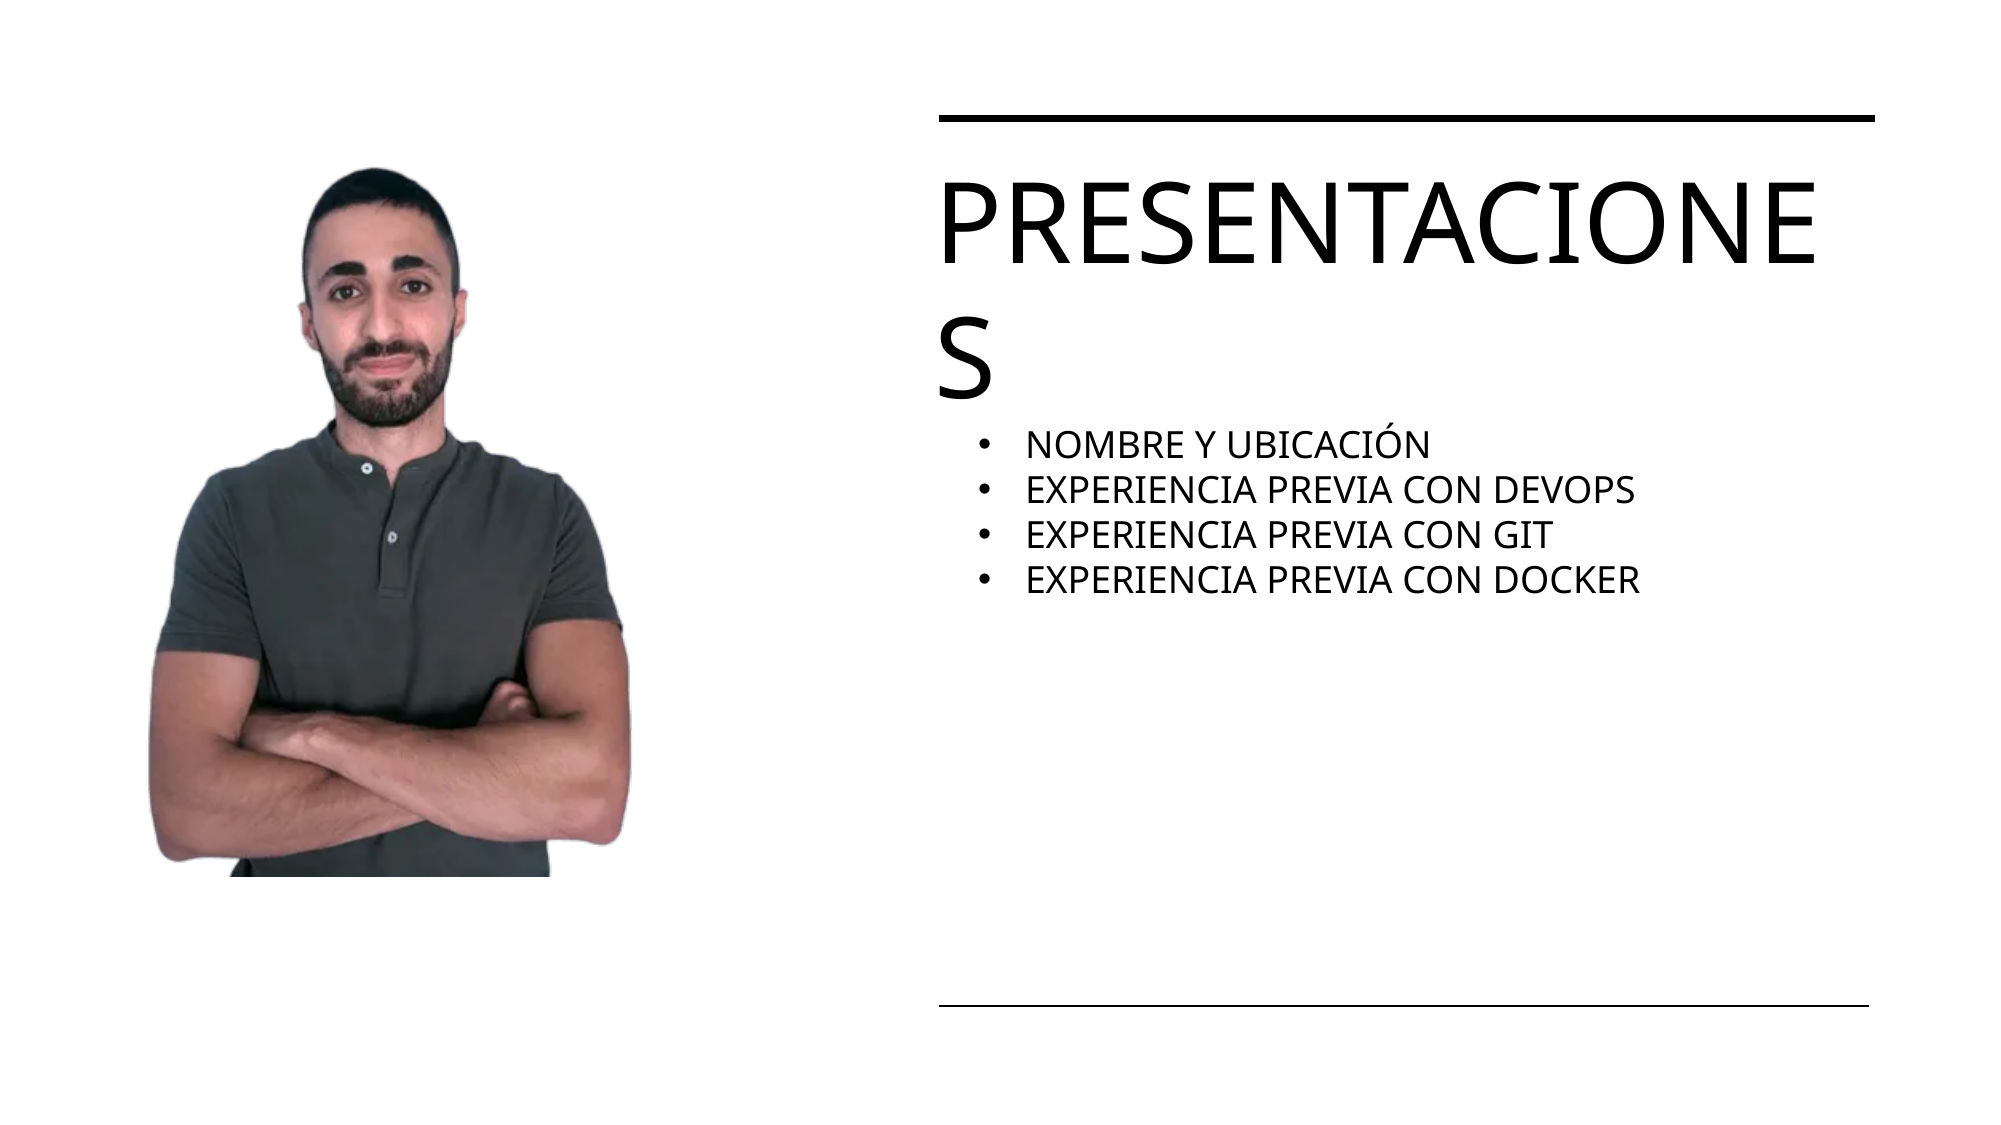

# PRESENTACIONES
NOMBRE Y UBICACIÓN
EXPERIENCIA PREVIA CON DEVOPS
EXPERIENCIA PREVIA CON GIT
EXPERIENCIA PREVIA CON DOCKER